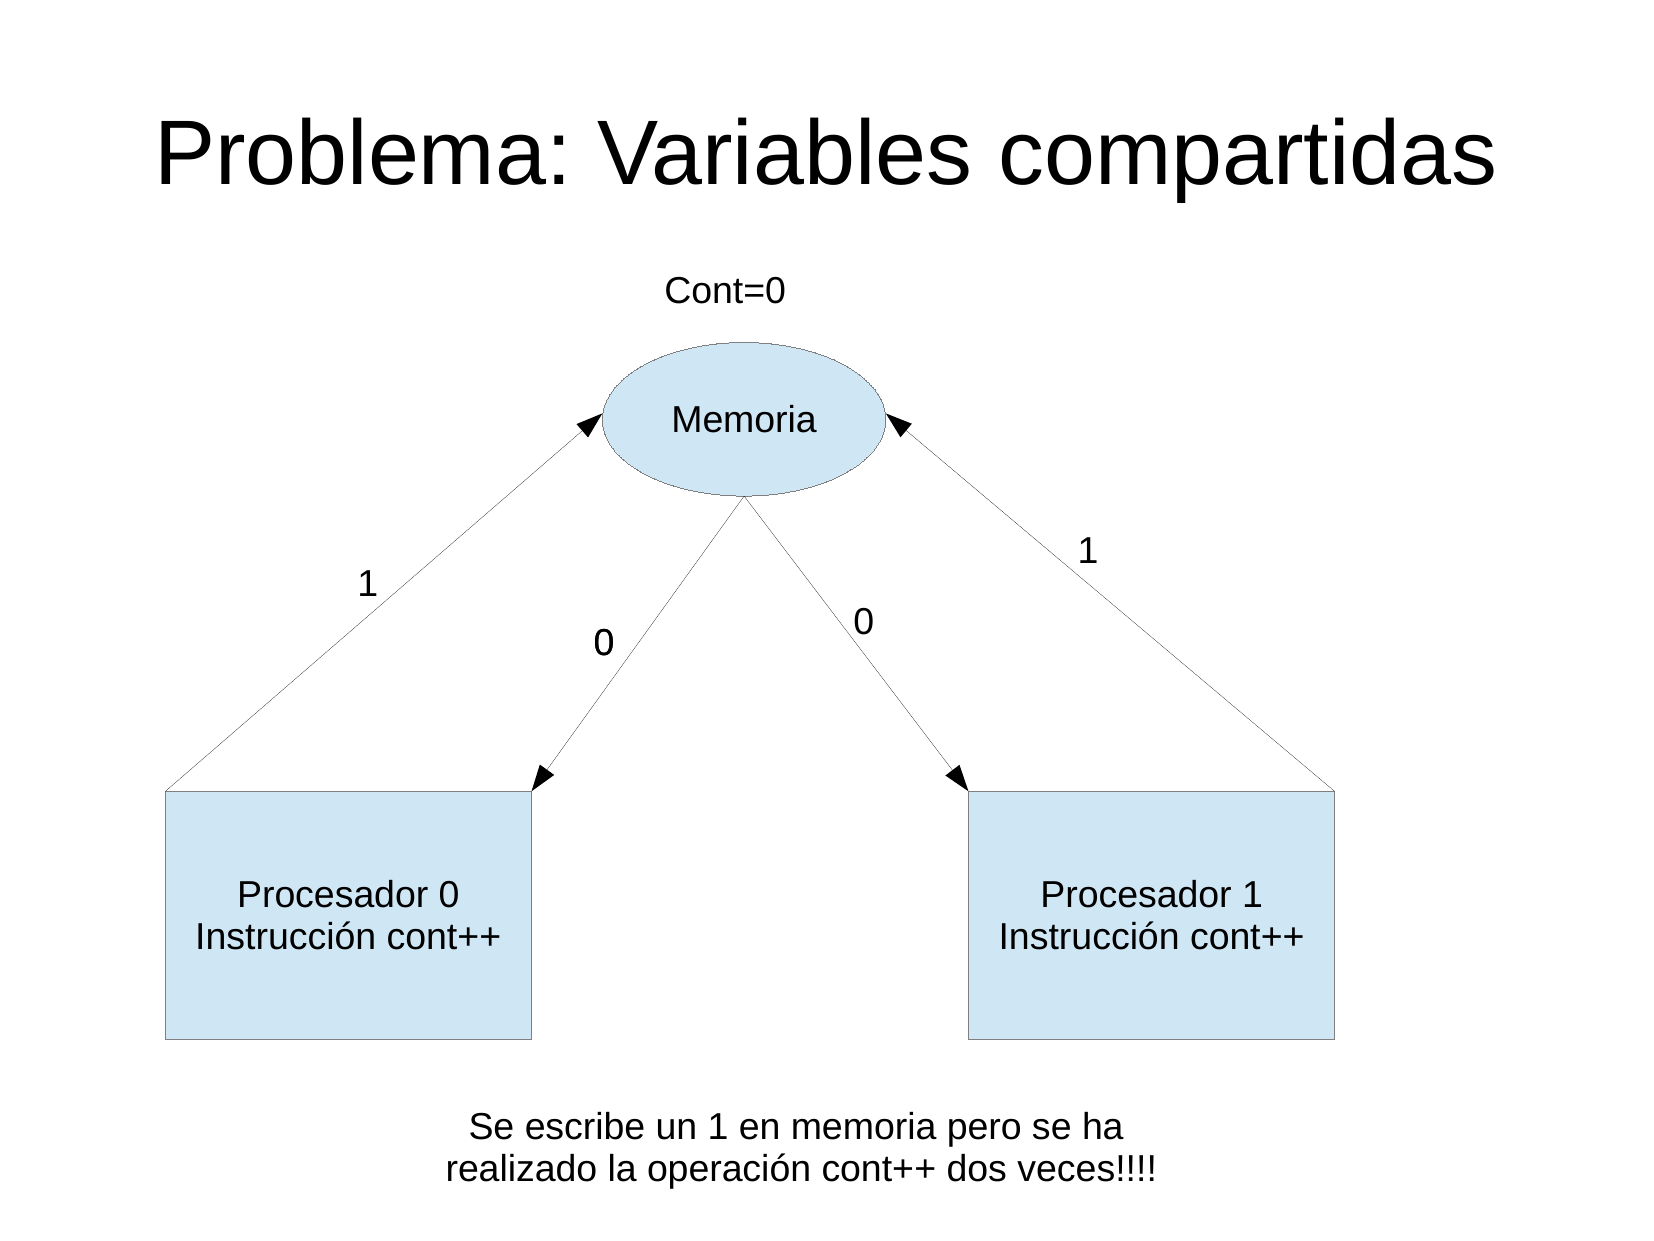

# Problema: Variables compartidas
Cont=0
Memoria
1
1
0
0
0
Procesador 0
Instrucción cont++
Procesador 1
Instrucción cont++
Se escribe un 1 en memoria pero se ha
 realizado la operación cont++ dos veces!!!!